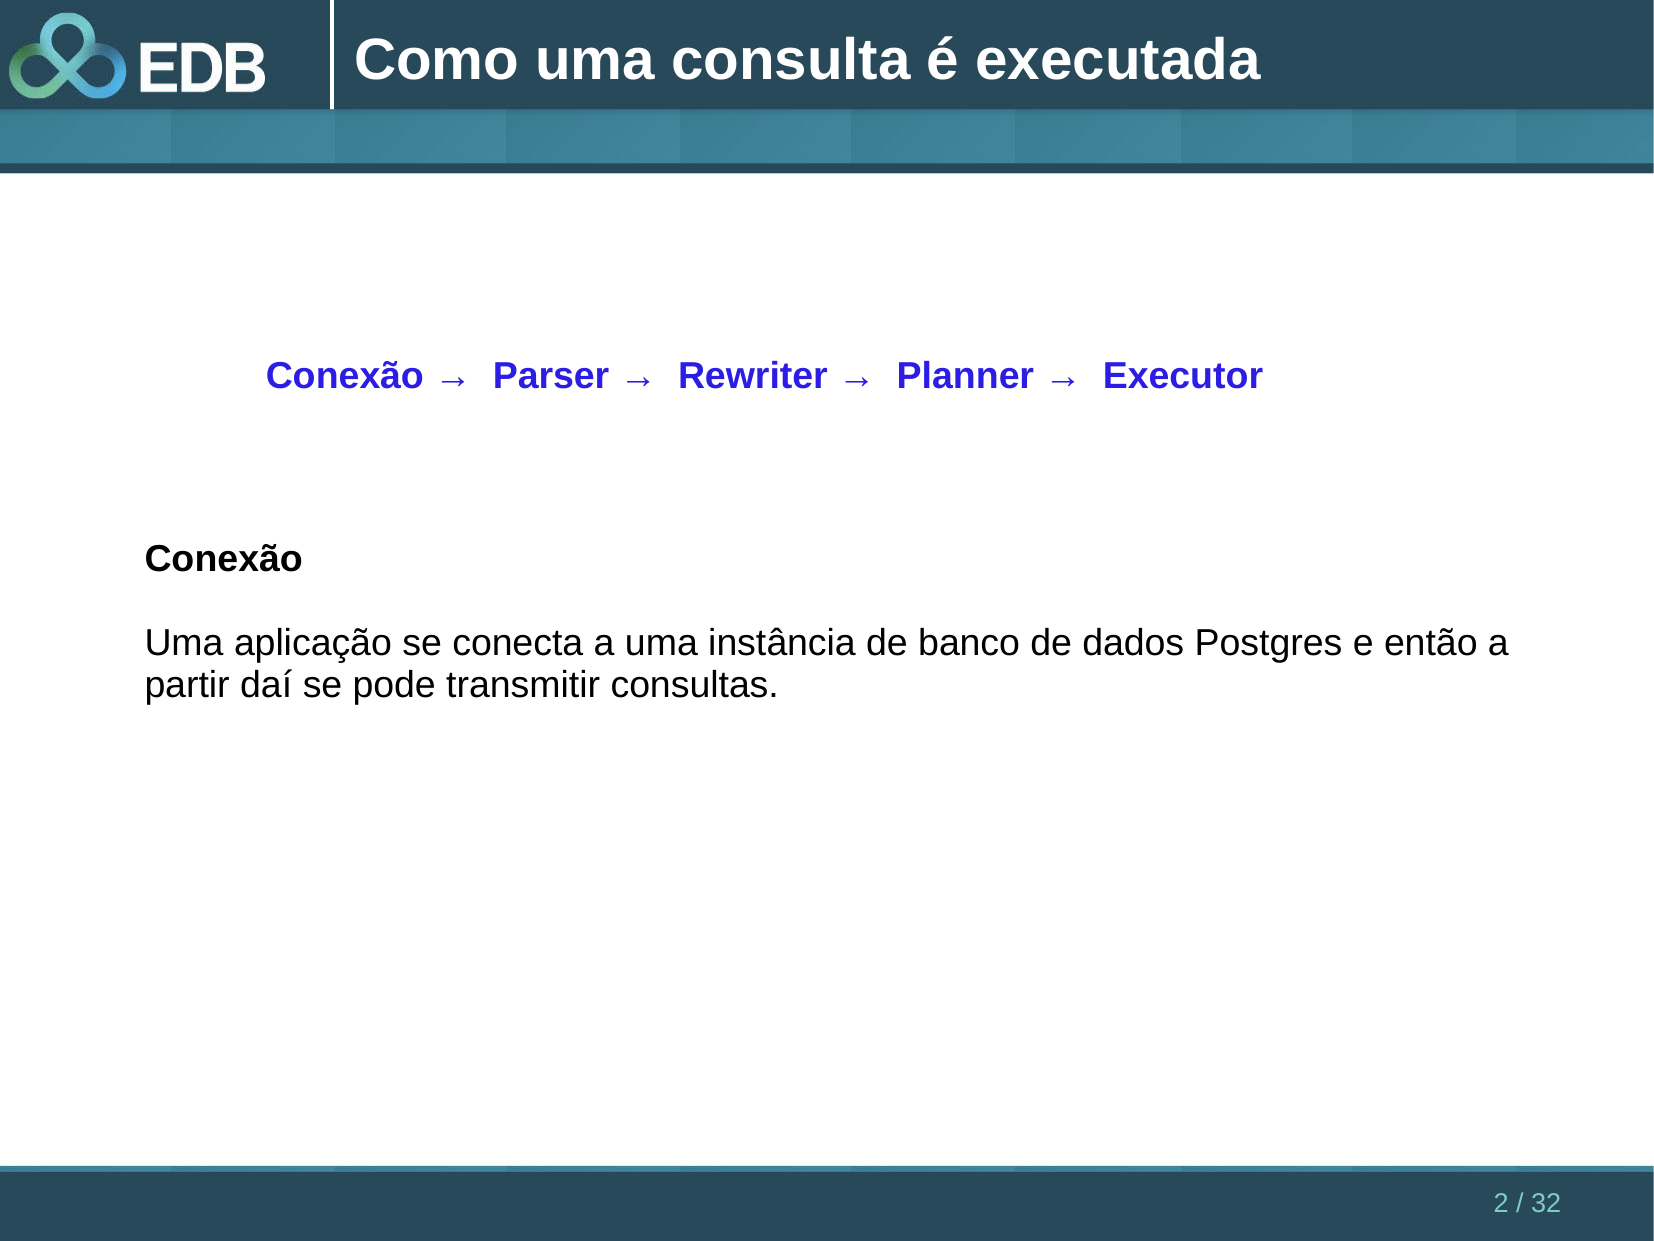

# Como uma consulta é executada
Conexão → Parser → Rewriter → Planner → Executor
Conexão
Uma aplicação se conecta a uma instância de banco de dados Postgres e então a
partir daí se pode transmitir consultas.